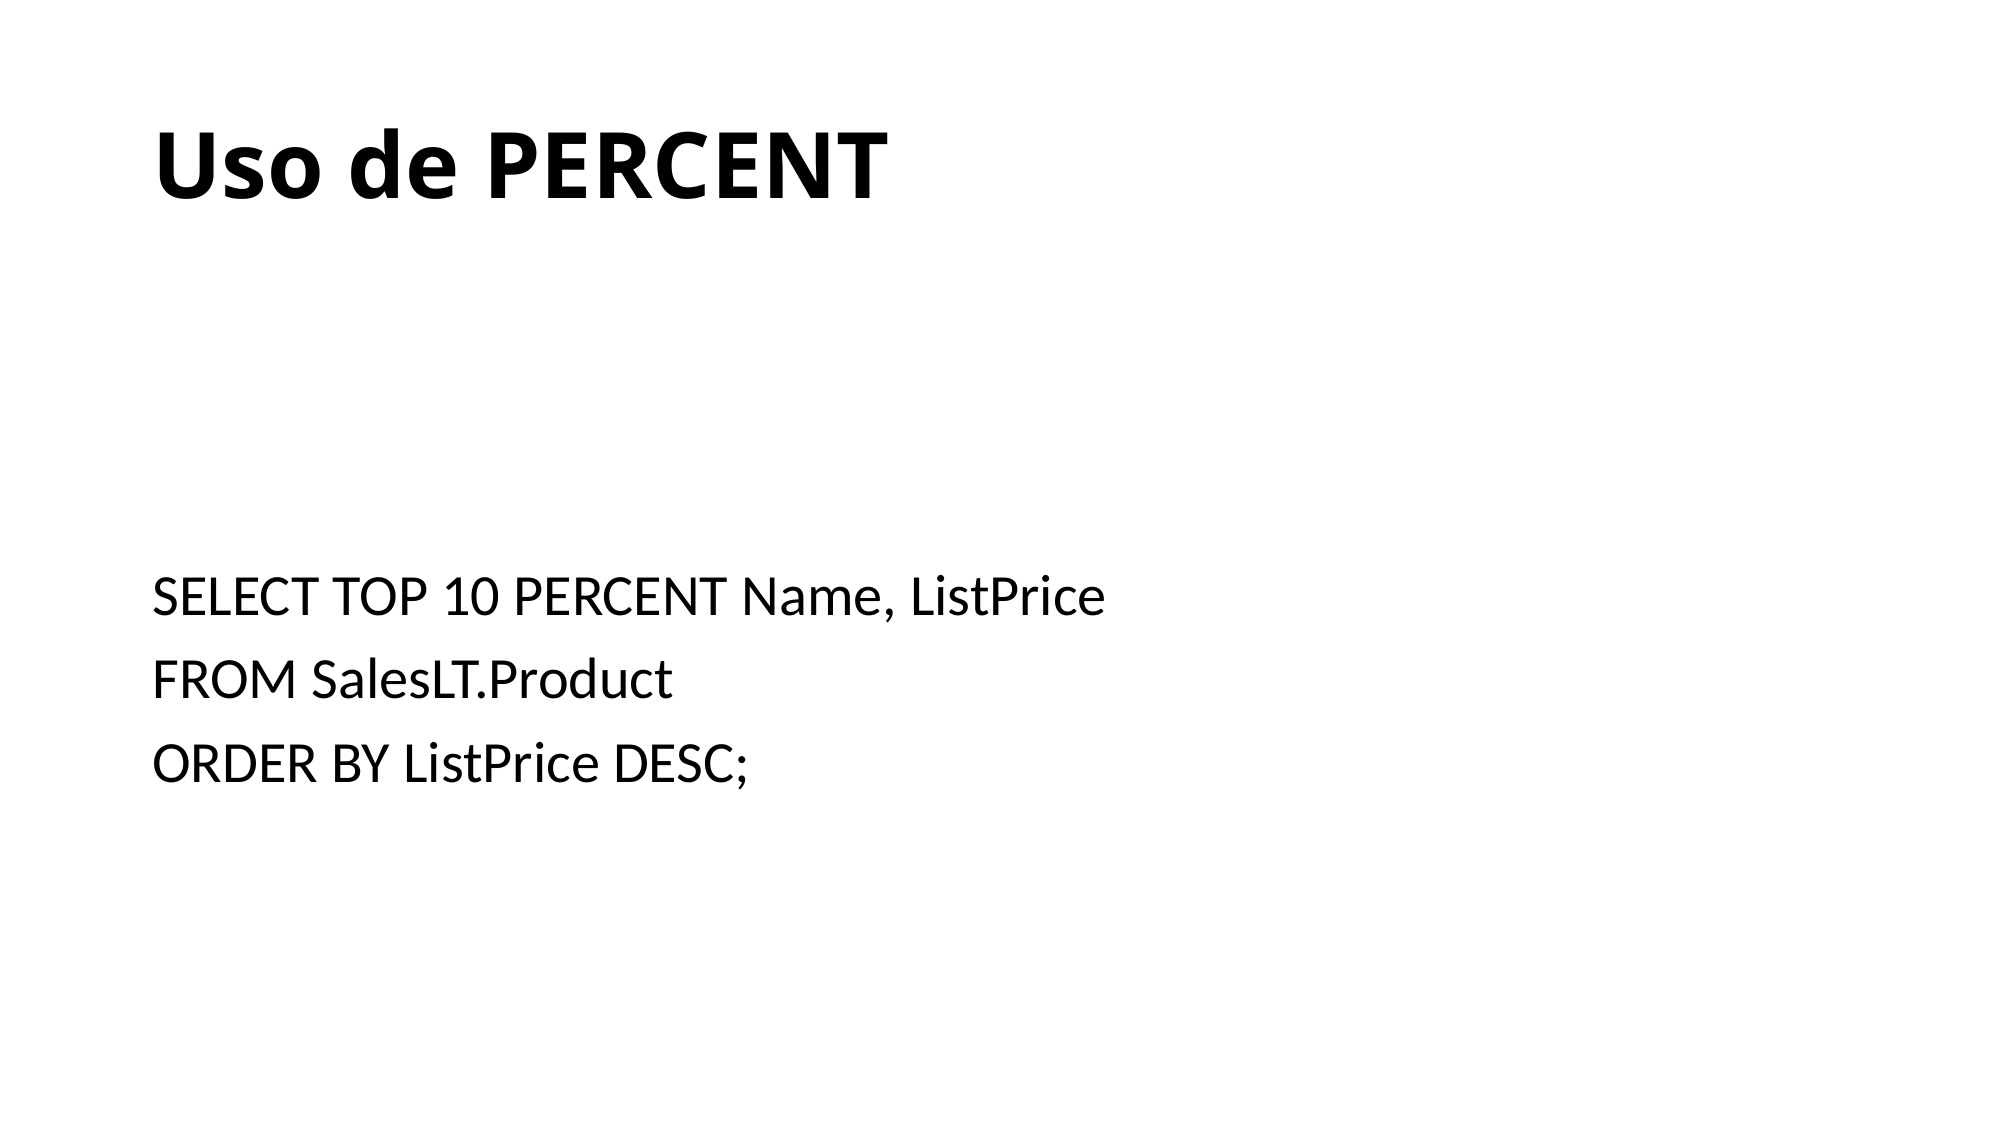

# Uso de PERCENT
SELECT TOP 10 PERCENT Name, ListPrice
FROM SalesLT.Product
ORDER BY ListPrice DESC;